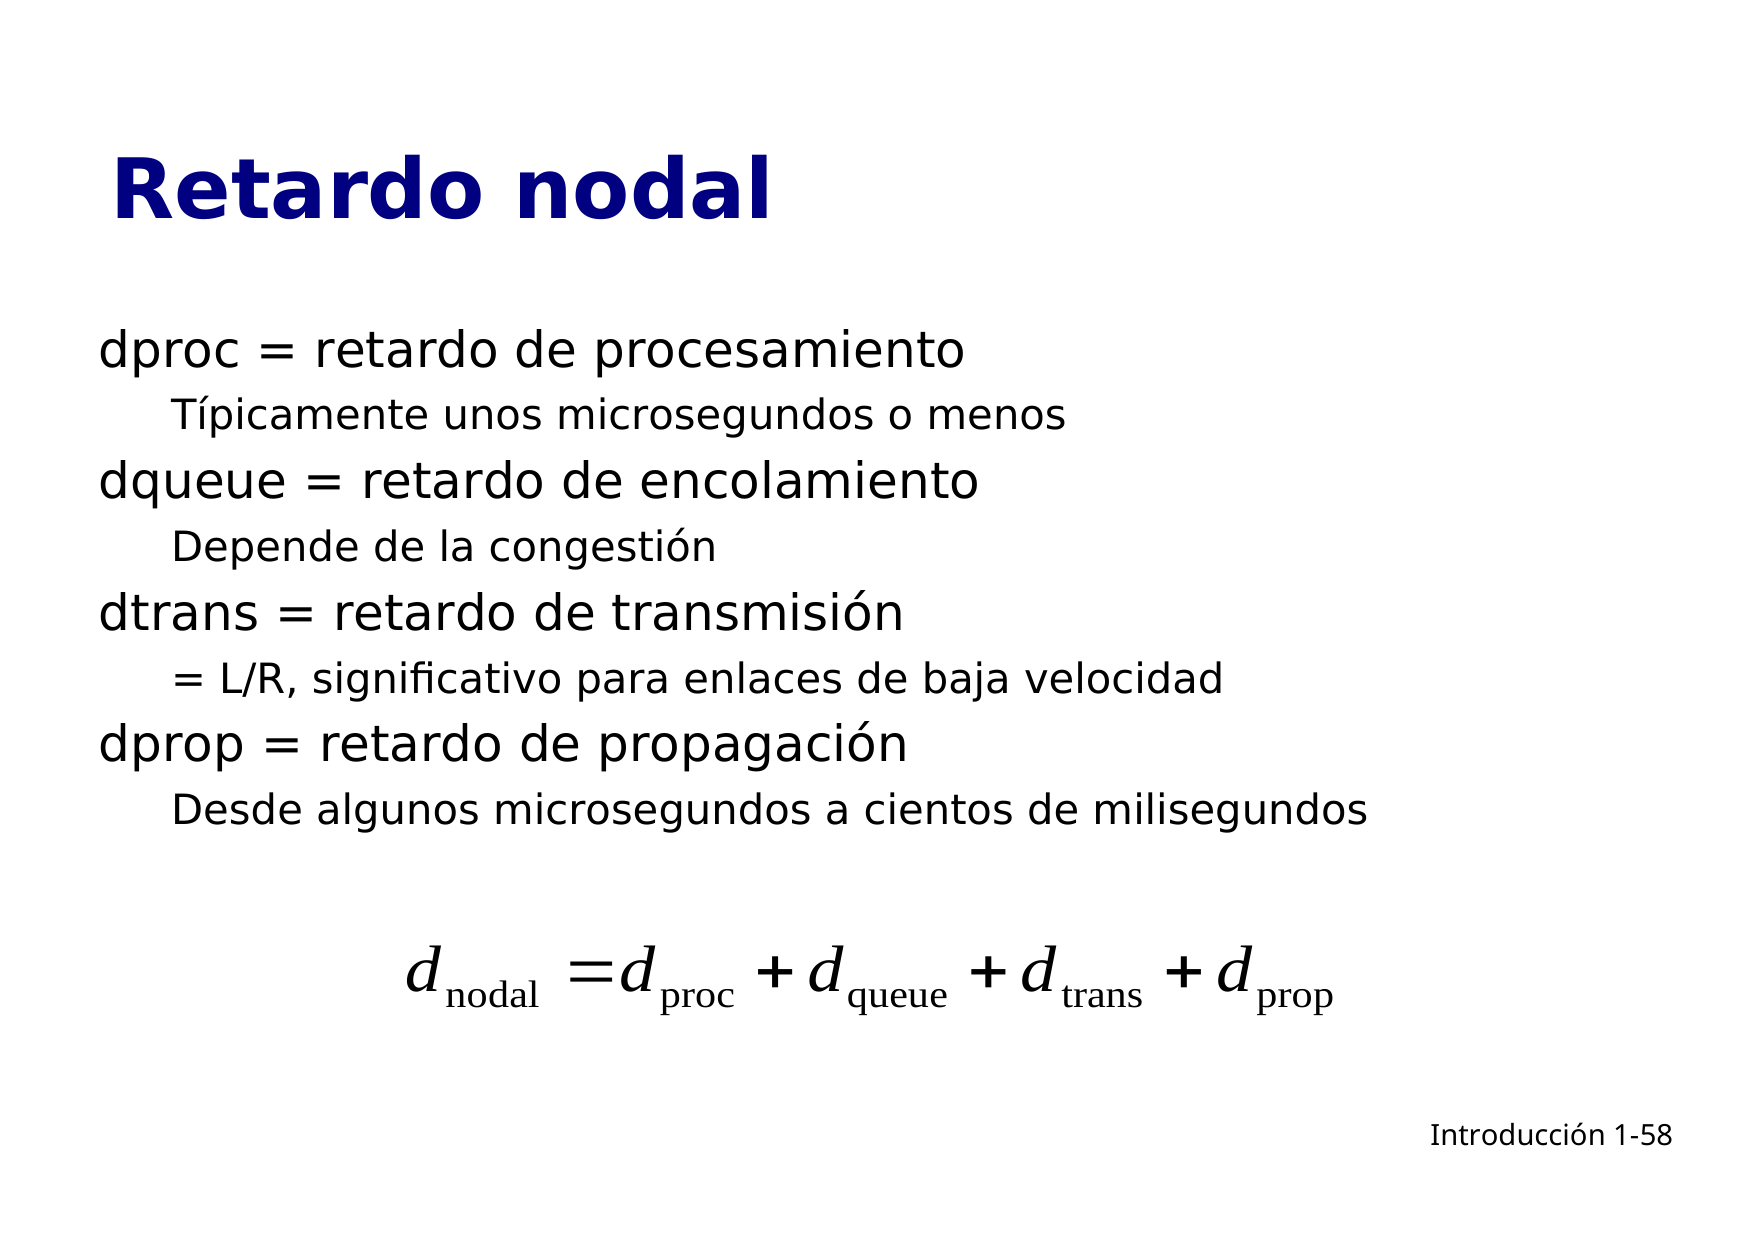

# Retardo nodal
dproc = retardo de procesamiento
Típicamente unos microsegundos o menos
dqueue = retardo de encolamiento
Depende de la congestión
dtrans = retardo de transmisión
= L/R, significativo para enlaces de baja velocidad
dprop = retardo de propagación
Desde algunos microsegundos a cientos de milisegundos